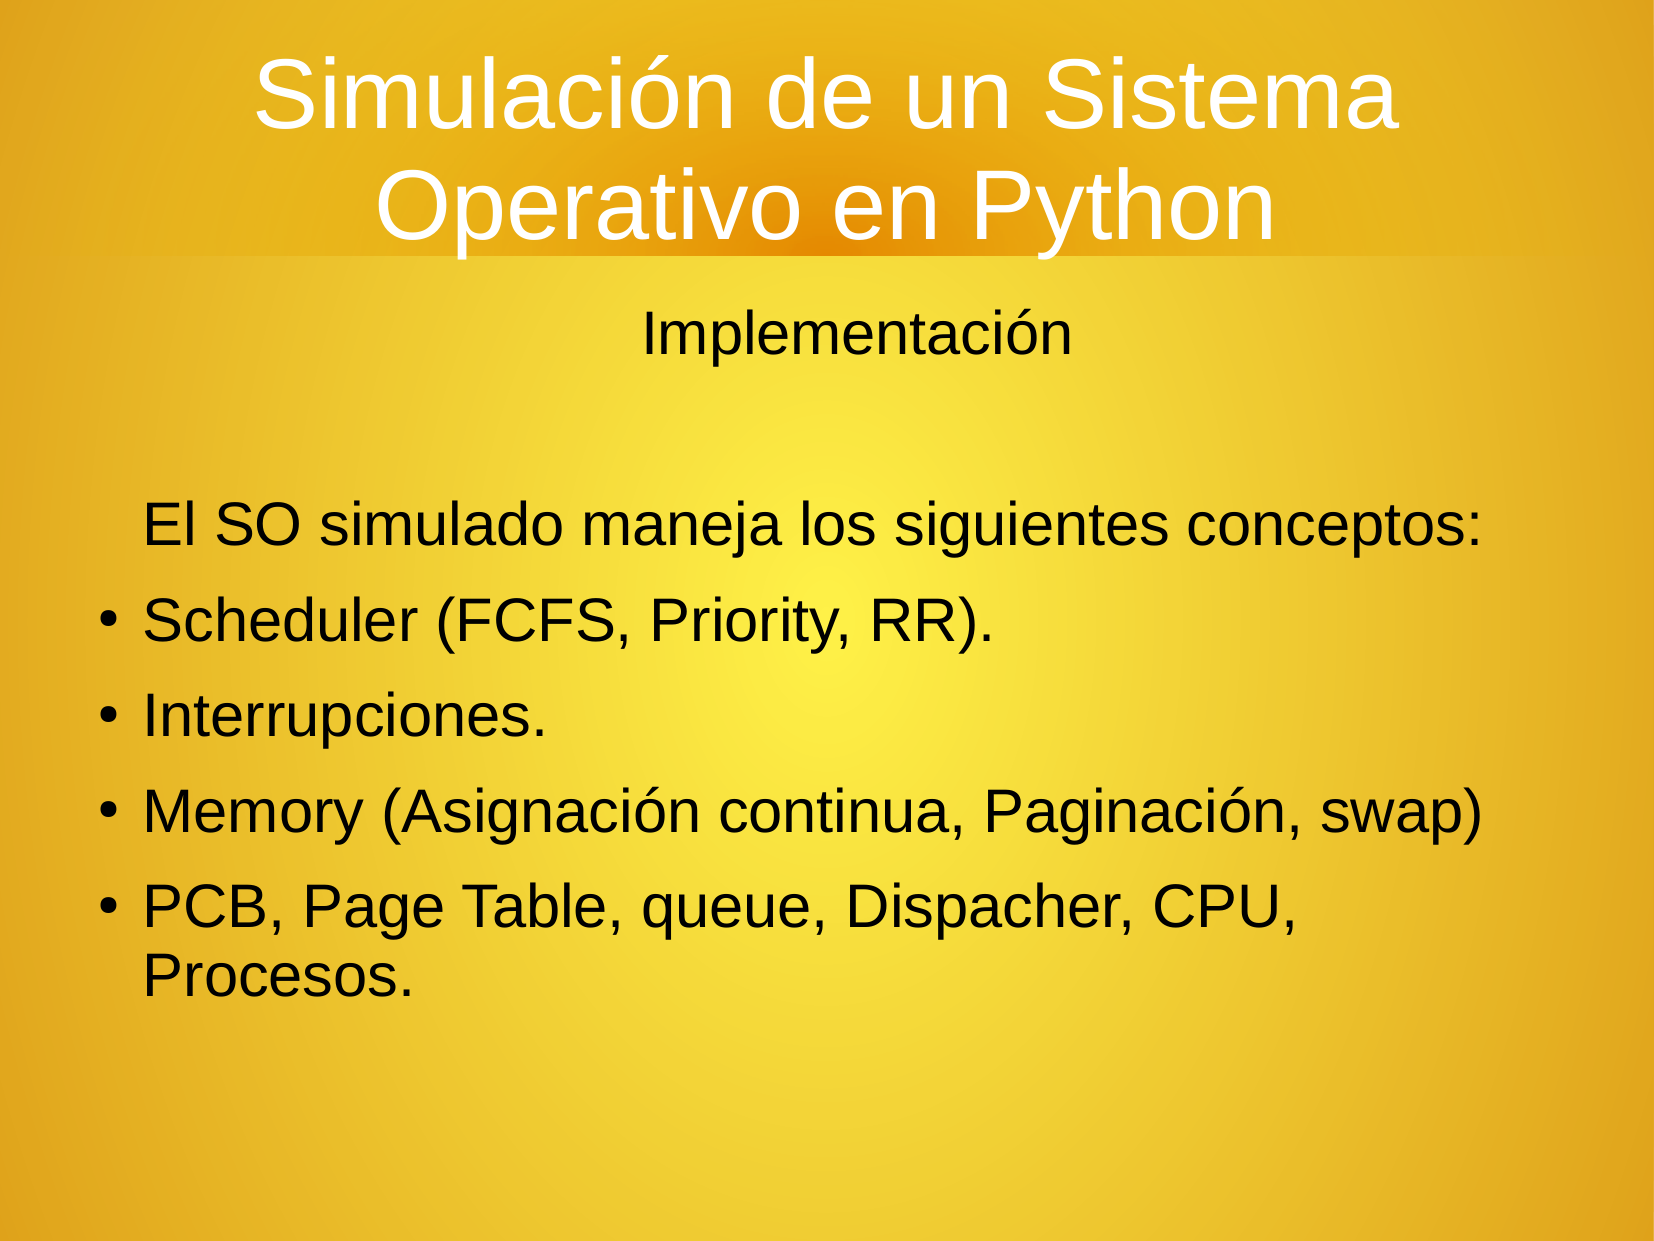

# Simulación de un Sistema Operativo en Python
Implementación
El SO simulado maneja los siguientes conceptos:
Scheduler (FCFS, Priority, RR).
Interrupciones.
Memory (Asignación continua, Paginación, swap)
PCB, Page Table, queue, Dispacher, CPU, Procesos.